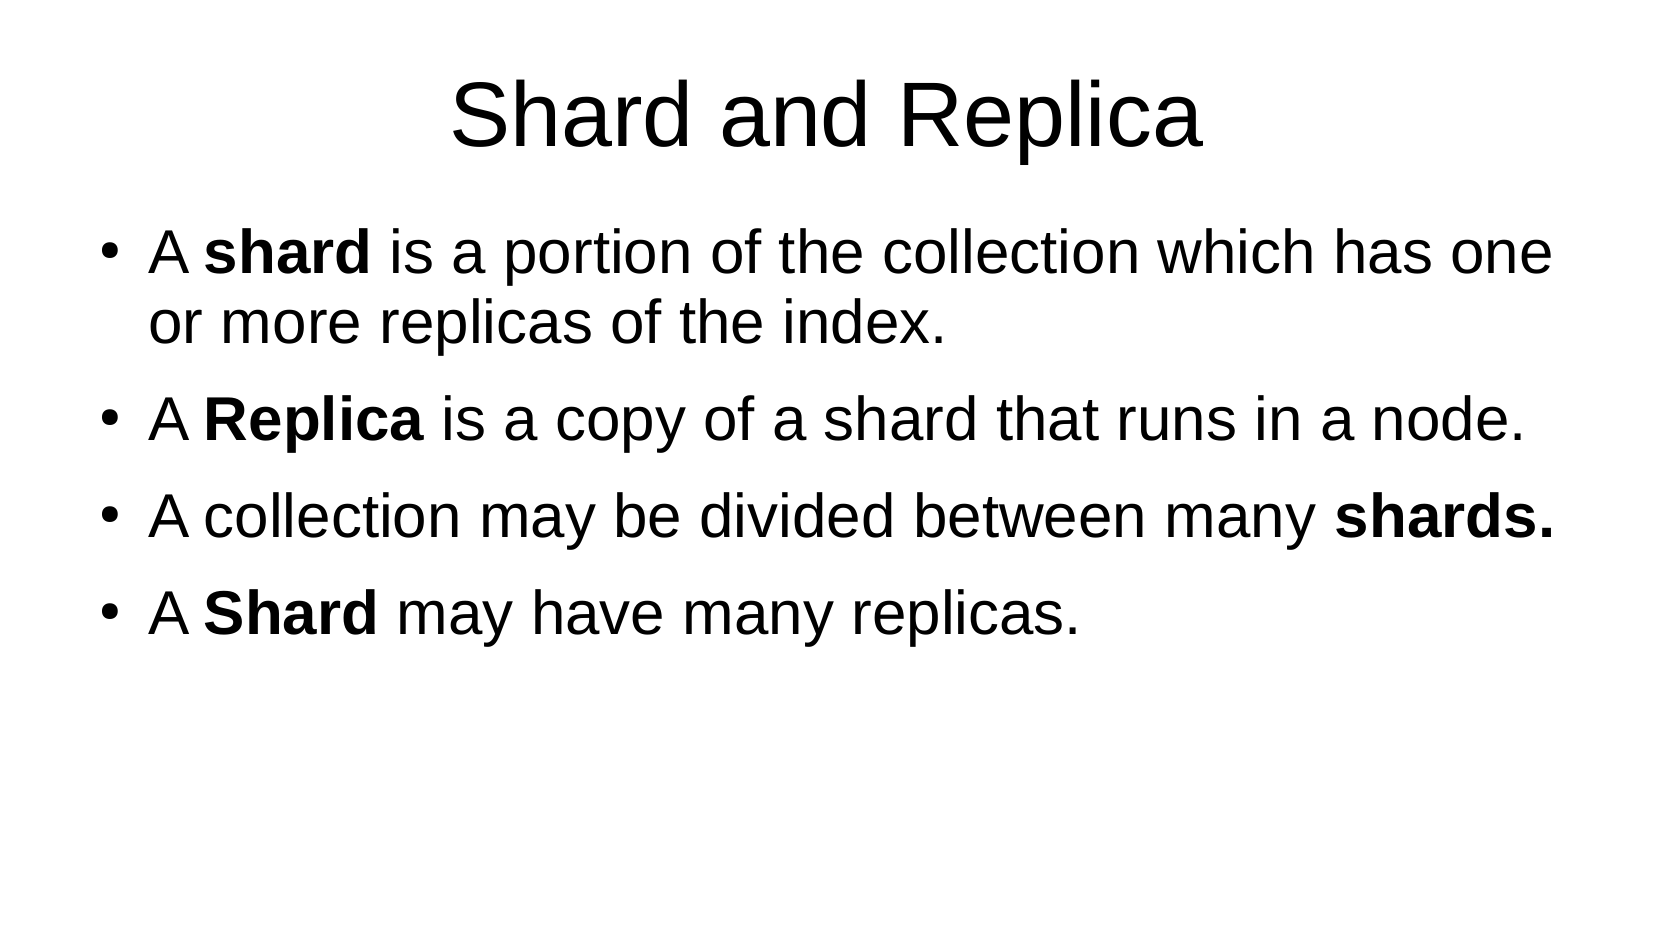

# Shard and Replica
A shard is a portion of the collection which has one or more replicas of the index.
A Replica is a copy of a shard that runs in a node.
A collection may be divided between many shards.
A Shard may have many replicas.